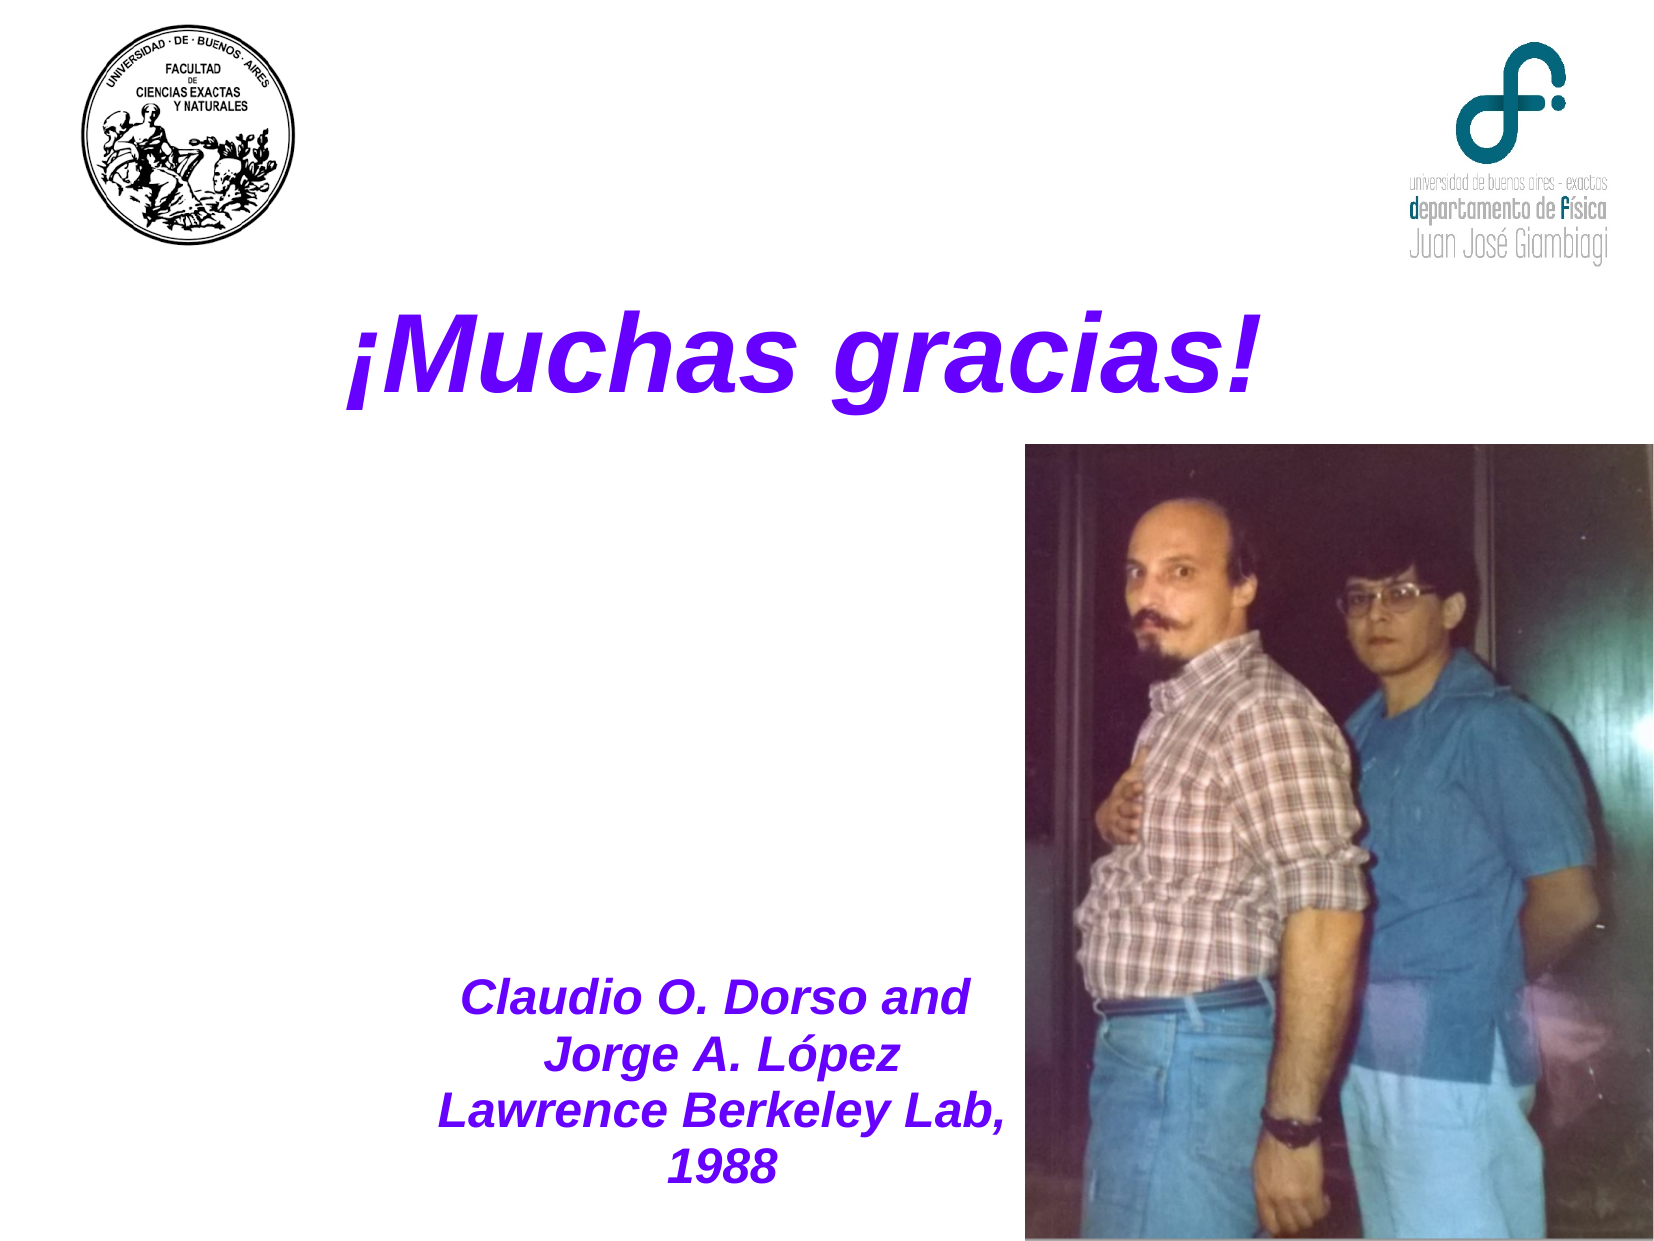

¡Muchas gracias!
Claudio O. Dorso and
Jorge A. López
Lawrence Berkeley Lab, 1988